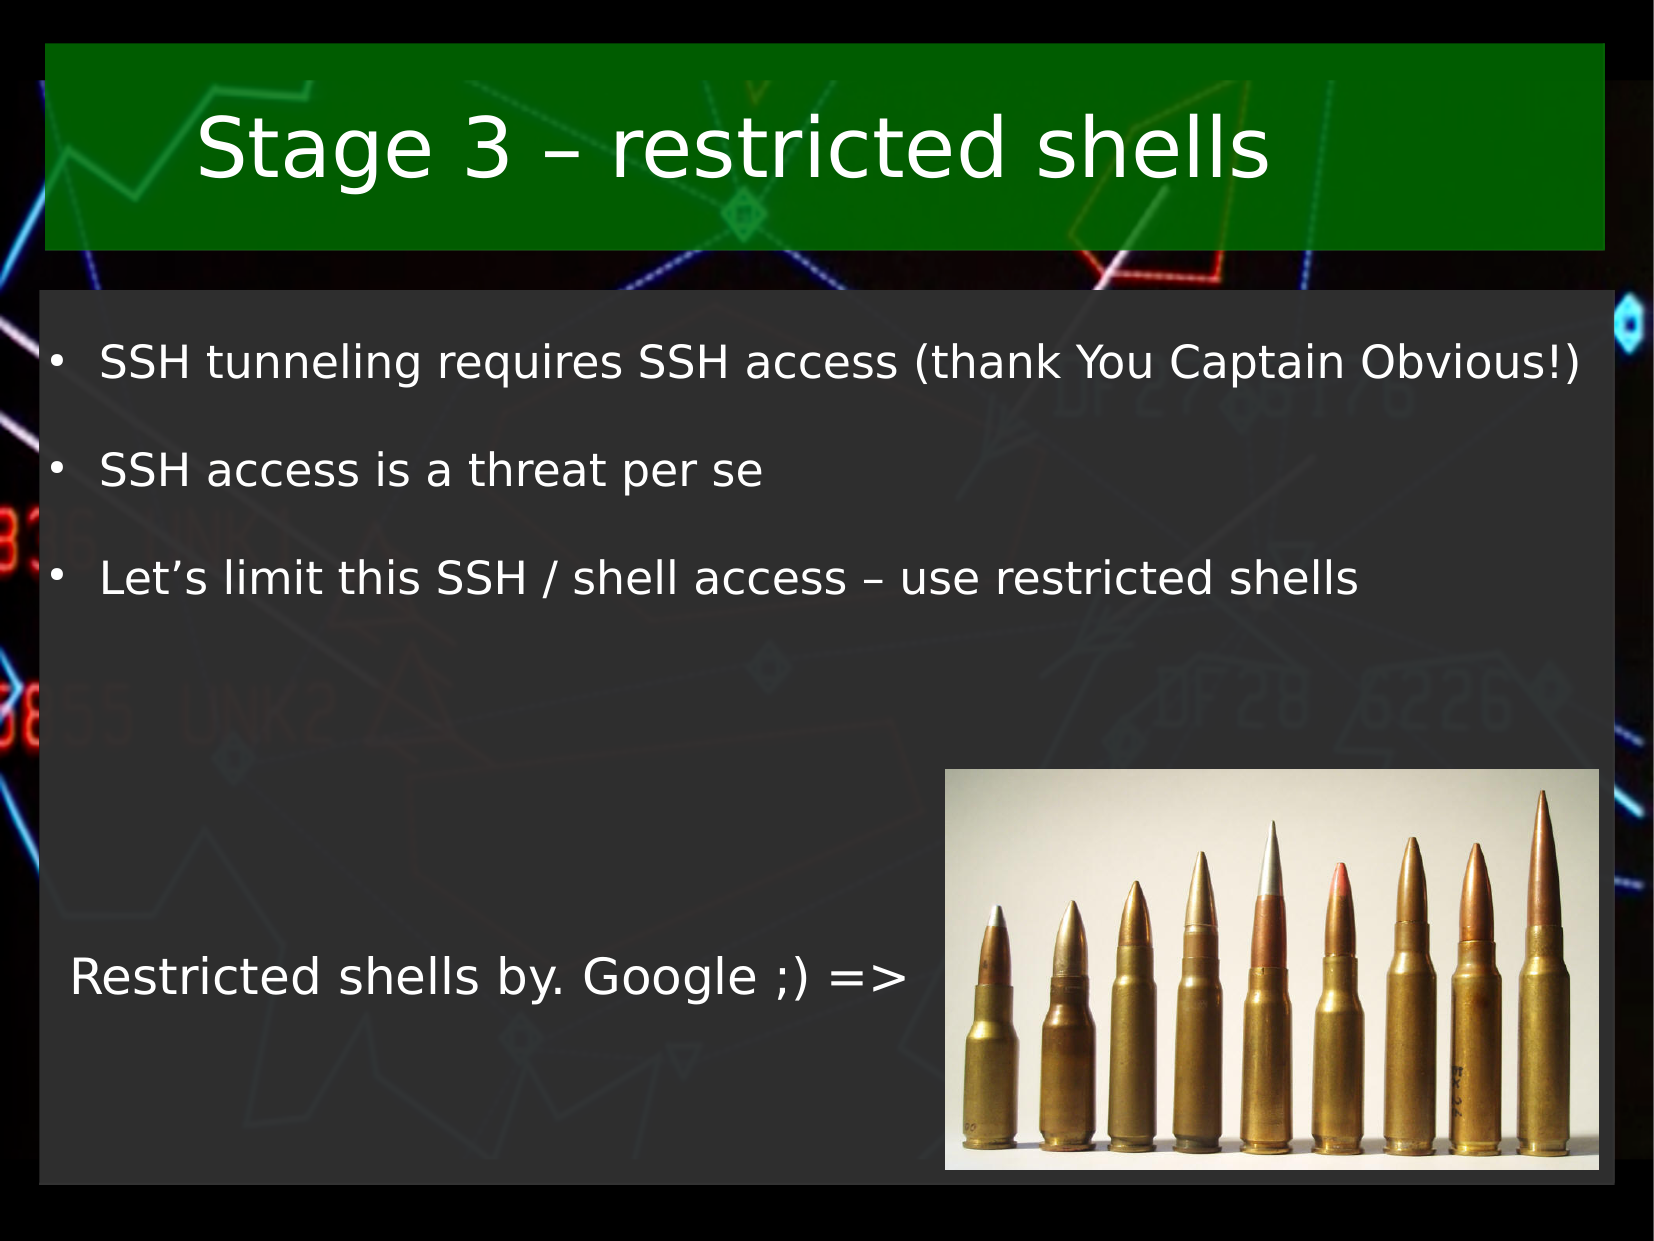

# Stage 3 – restricted shells
 SSH tunneling requires SSH access (thank You Captain Obvious!)
 SSH access is a threat per se
 Let’s limit this SSH / shell access – use restricted shells
Restricted shells by. Google ;) =>